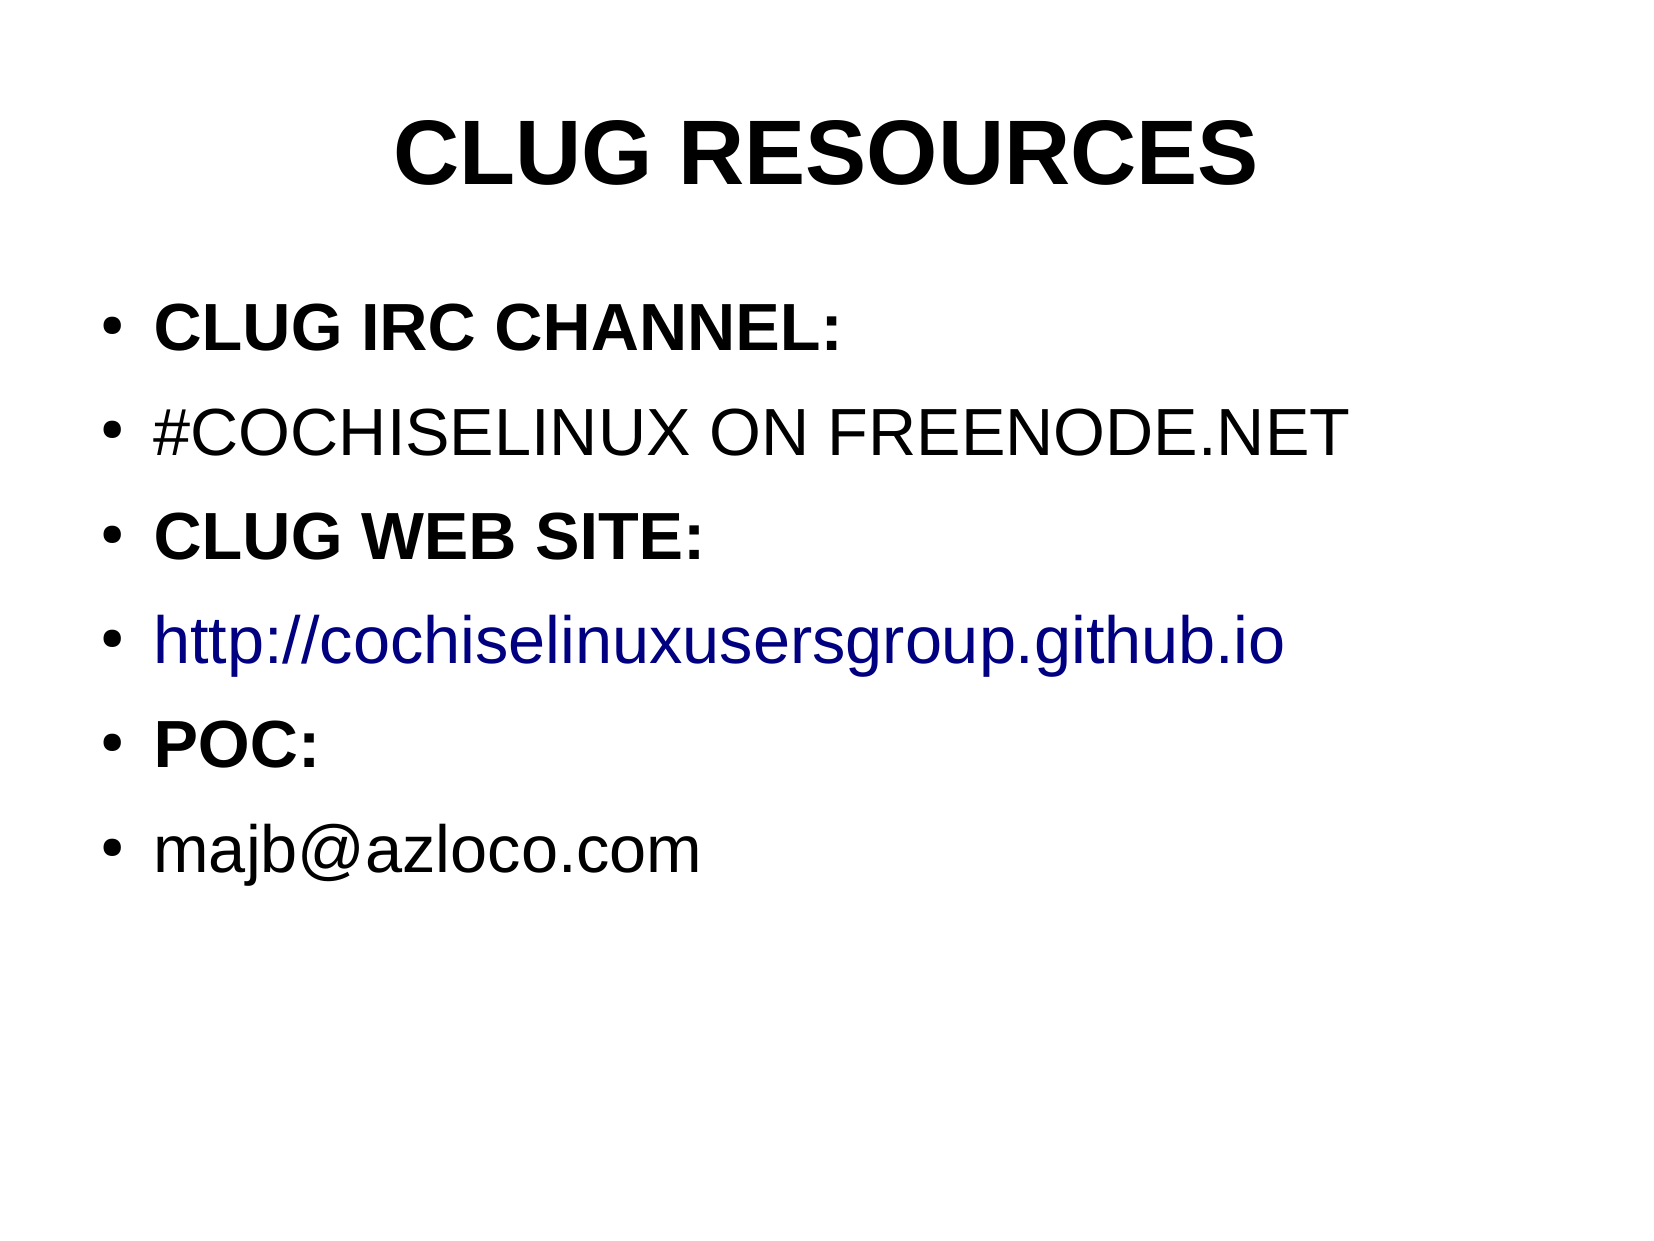

# CLUG RESOURCES
CLUG IRC CHANNEL:
#COCHISELINUX ON FREENODE.NET
CLUG WEB SITE:
http://cochiselinuxusersgroup.github.io
POC:
majb@azloco.com